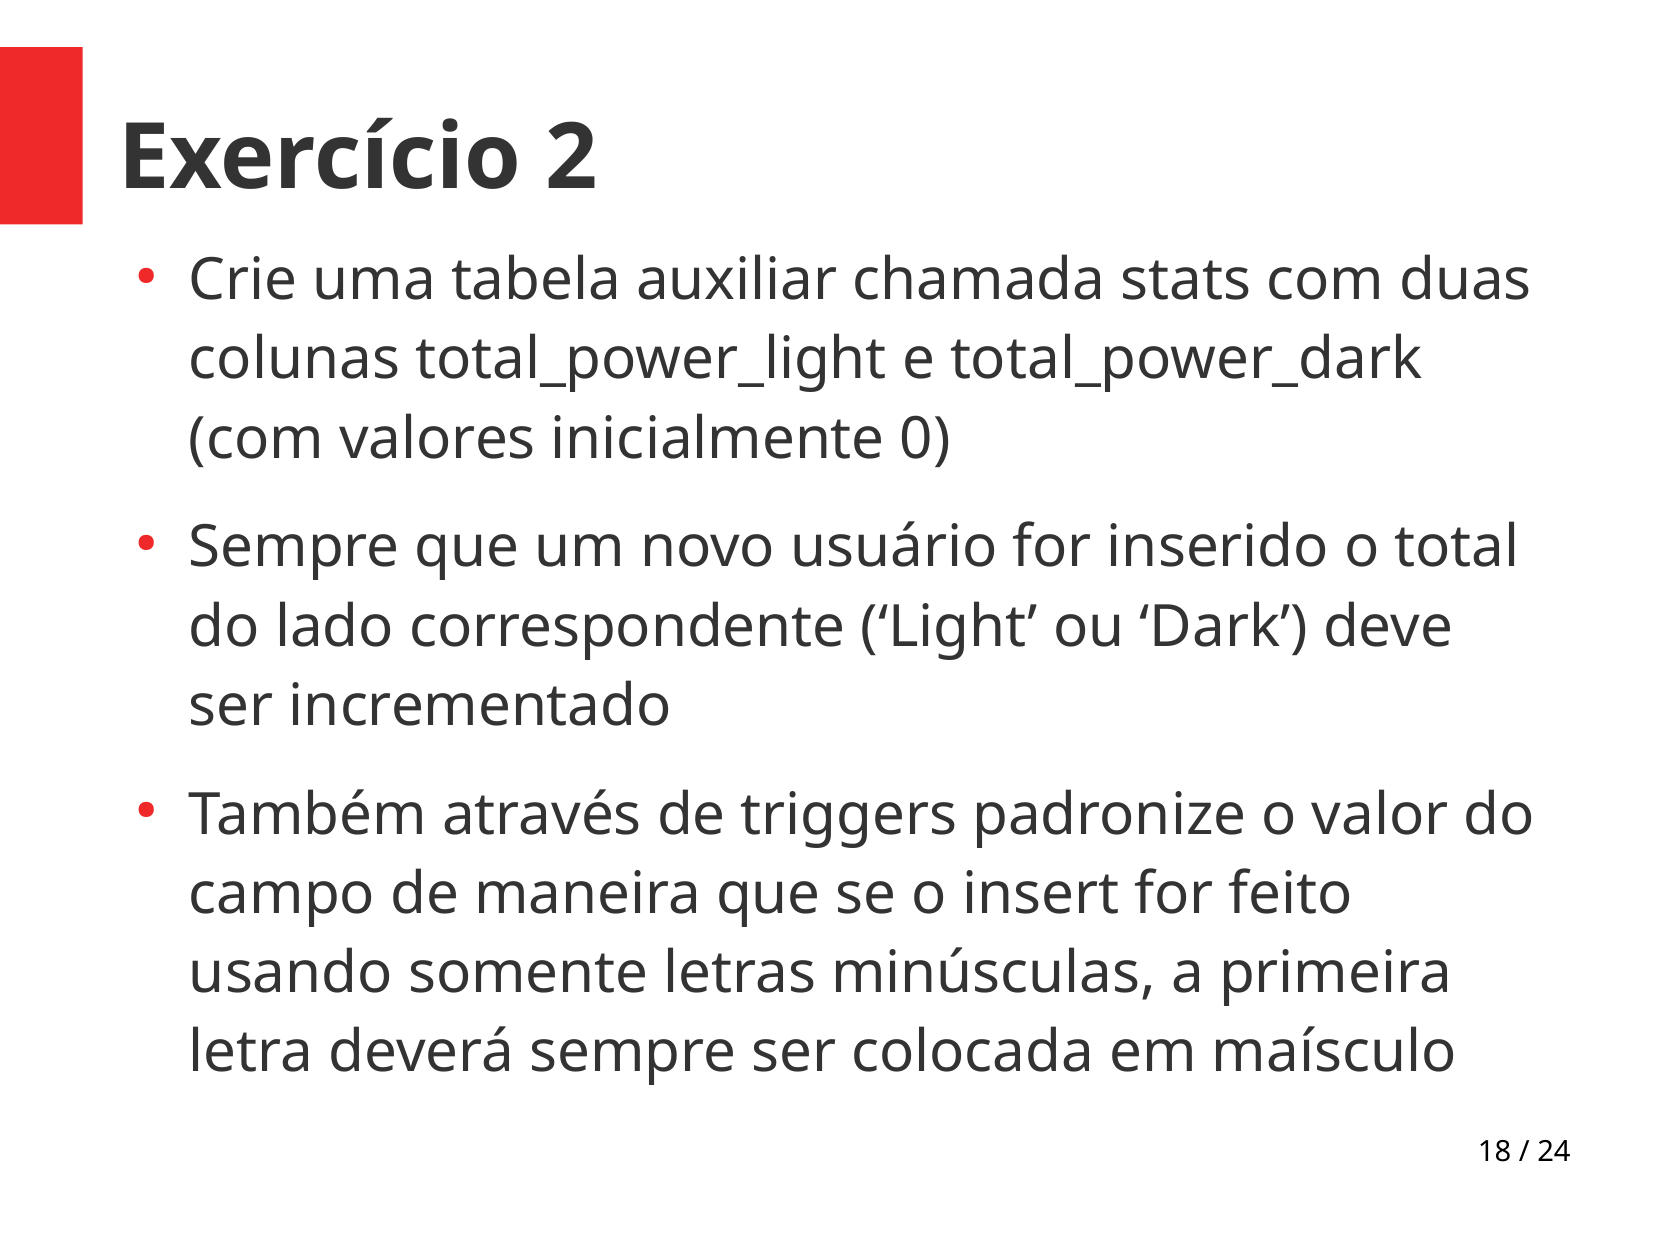

# Exercício 2
Crie uma tabela auxiliar chamada stats com duas colunas total_power_light e total_power_dark (com valores inicialmente 0)
Sempre que um novo usuário for inserido o total do lado correspondente (‘Light’ ou ‘Dark’) deve ser incrementado
Também através de triggers padronize o valor do campo de maneira que se o insert for feito usando somente letras minúsculas, a primeira letra deverá sempre ser colocada em maísculo
18